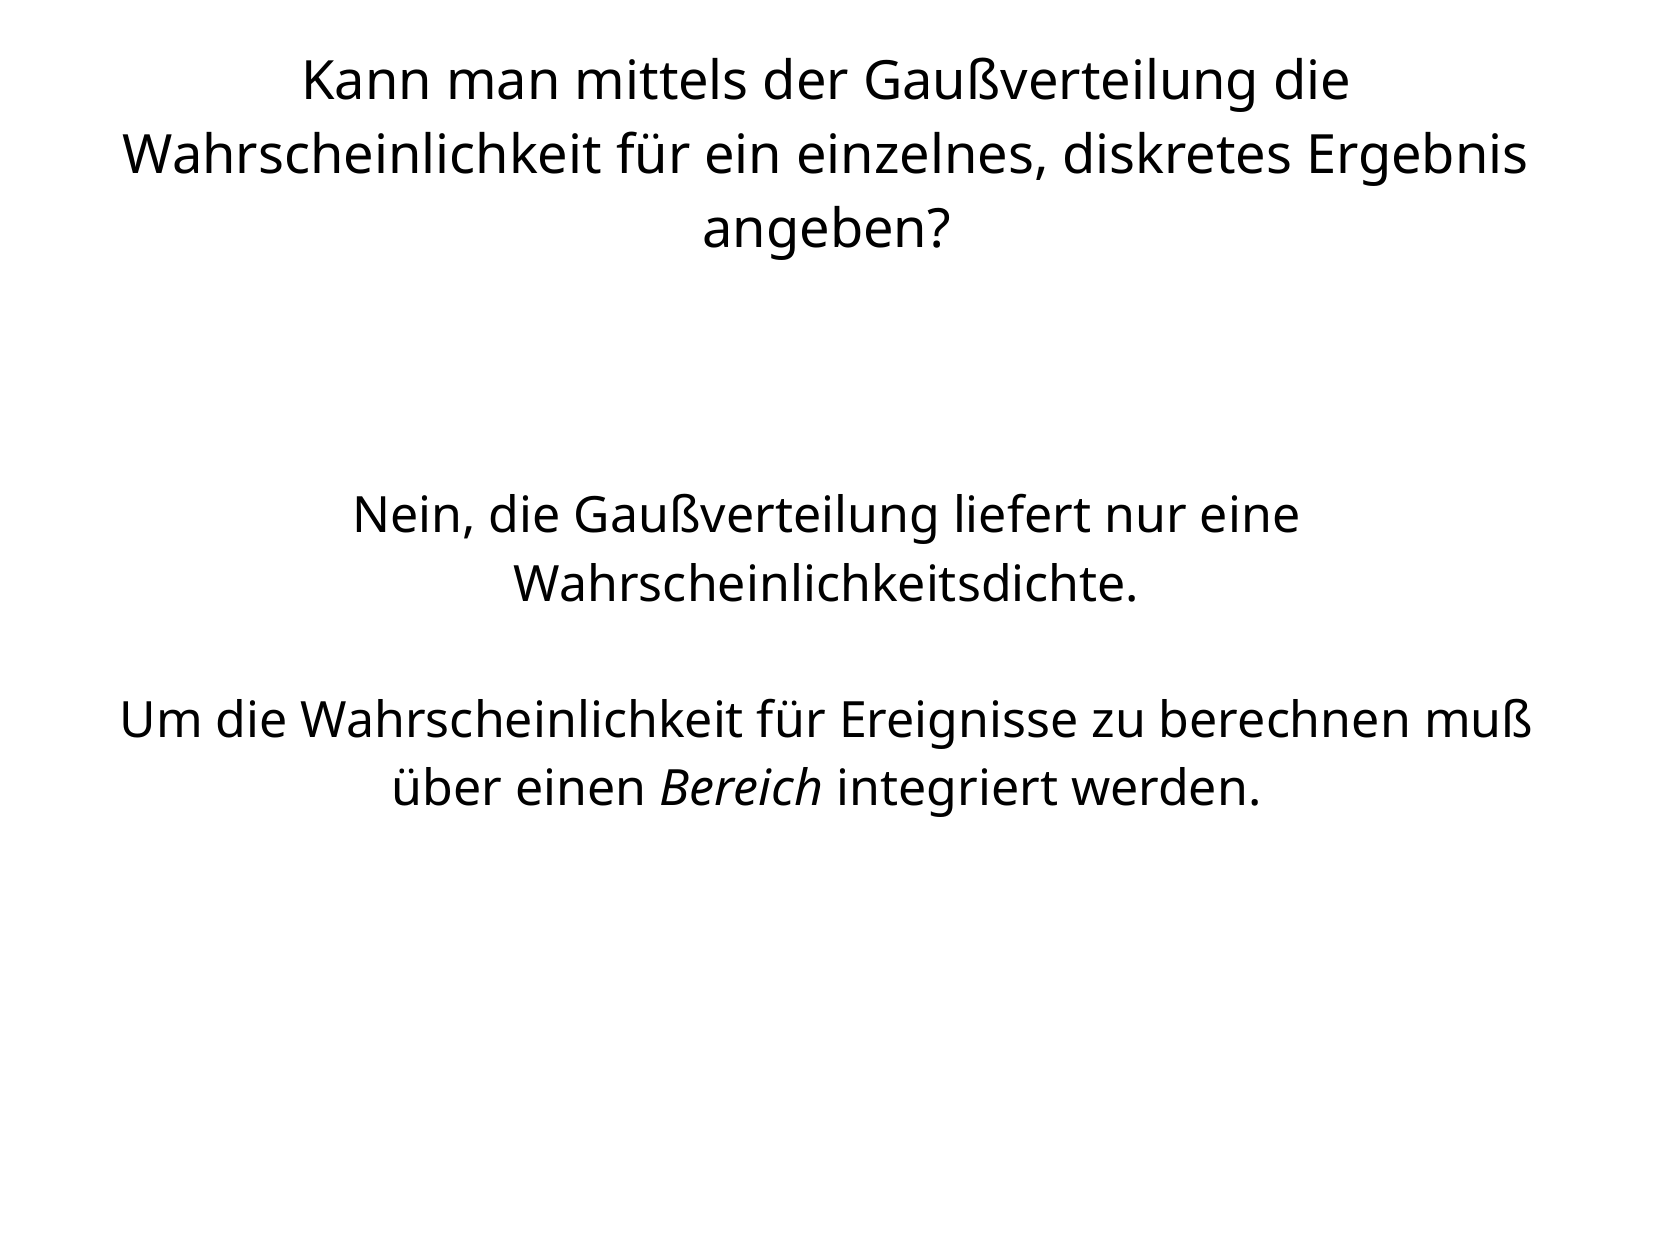

# Kann man mittels der Gaußverteilung die Wahrscheinlichkeit für ein einzelnes, diskretes Ergebnis angeben?
Nein, die Gaußverteilung liefert nur eine Wahrscheinlichkeitsdichte.
Um die Wahrscheinlichkeit für Ereignisse zu berechnen muß über einen Bereich integriert werden.